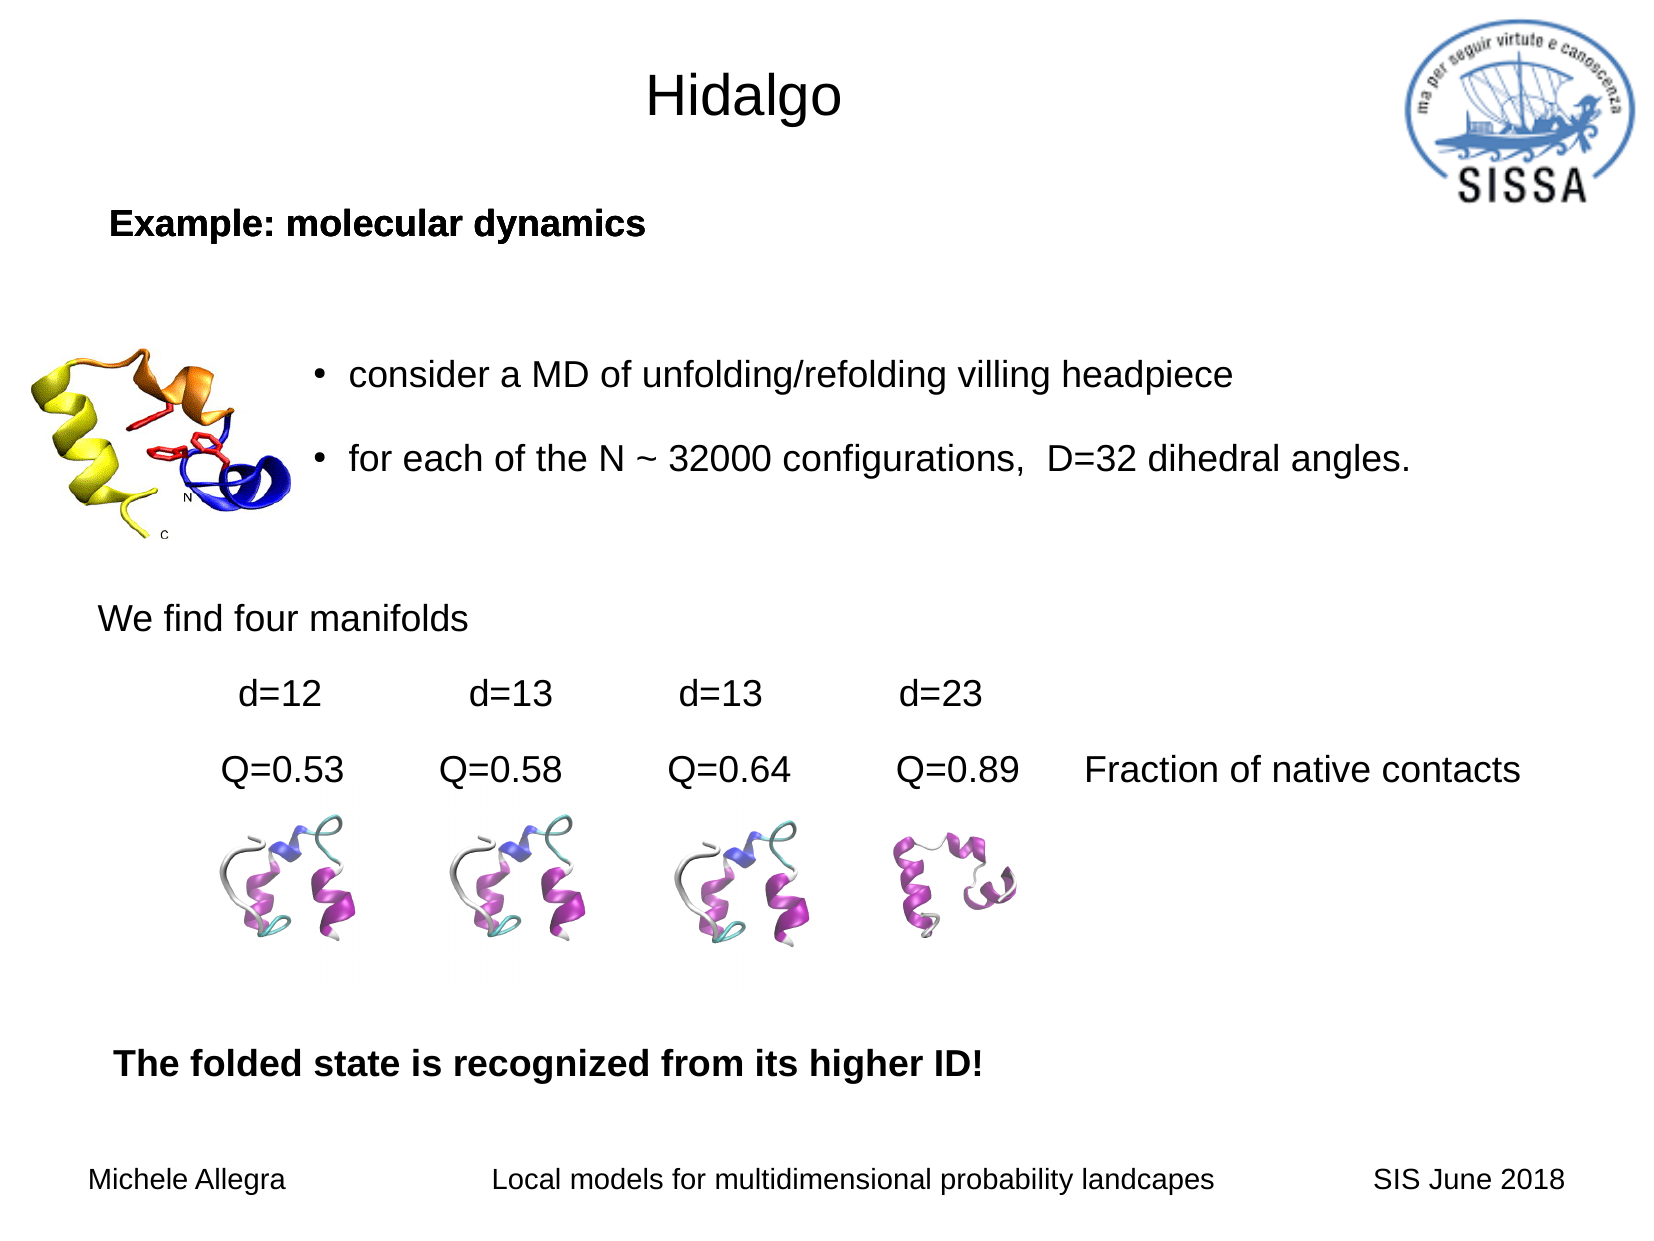

# Hidalgo
Example: molecular dynamics
Example: molecular dynamics
Example: molecular dynamics
consider a MD of unfolding/refolding villing headpiece
for each of the N ~ 32000 configurations, D=32 dihedral angles.
We find four manifolds
 d=12 d=13 d=13 d=23
 Q=0.53 Q=0.58 Q=0.64 Q=0.89 Fraction of native contacts
The folded state is recognized from its higher ID!
Michele Allegra Local models for multidimensional probability landcapes SIS June 2018